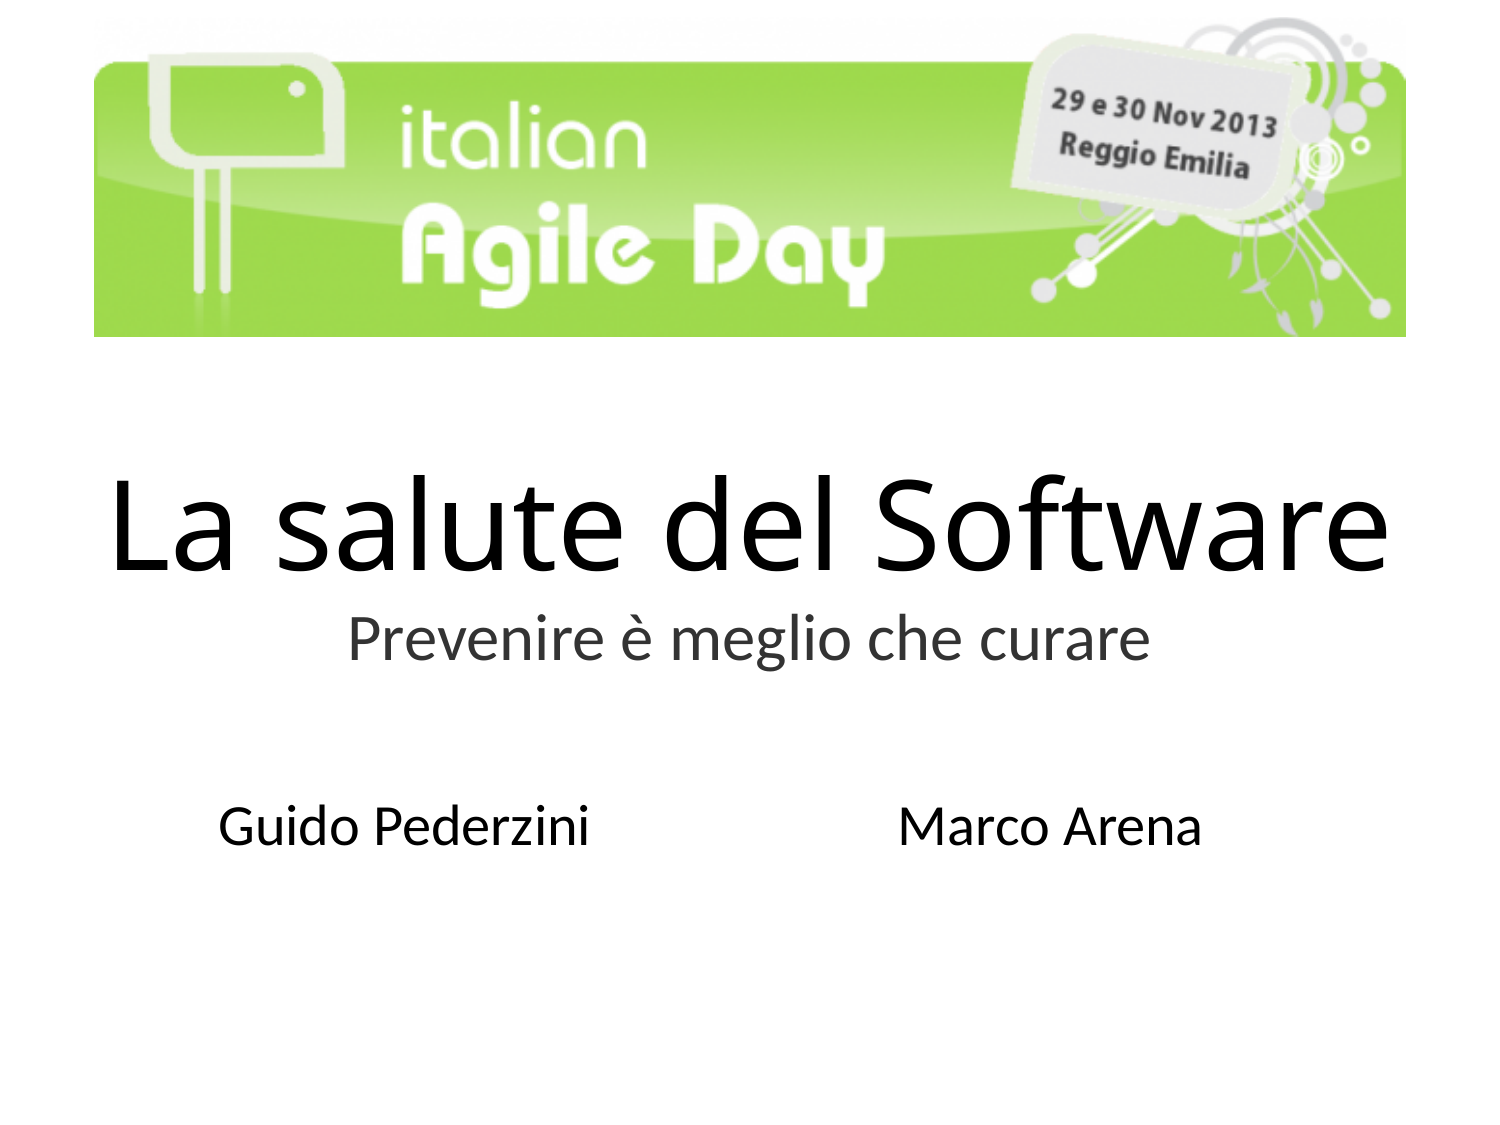

# La salute del Software
Prevenire è meglio che curare
 Guido Pederzini
 Marco Arena